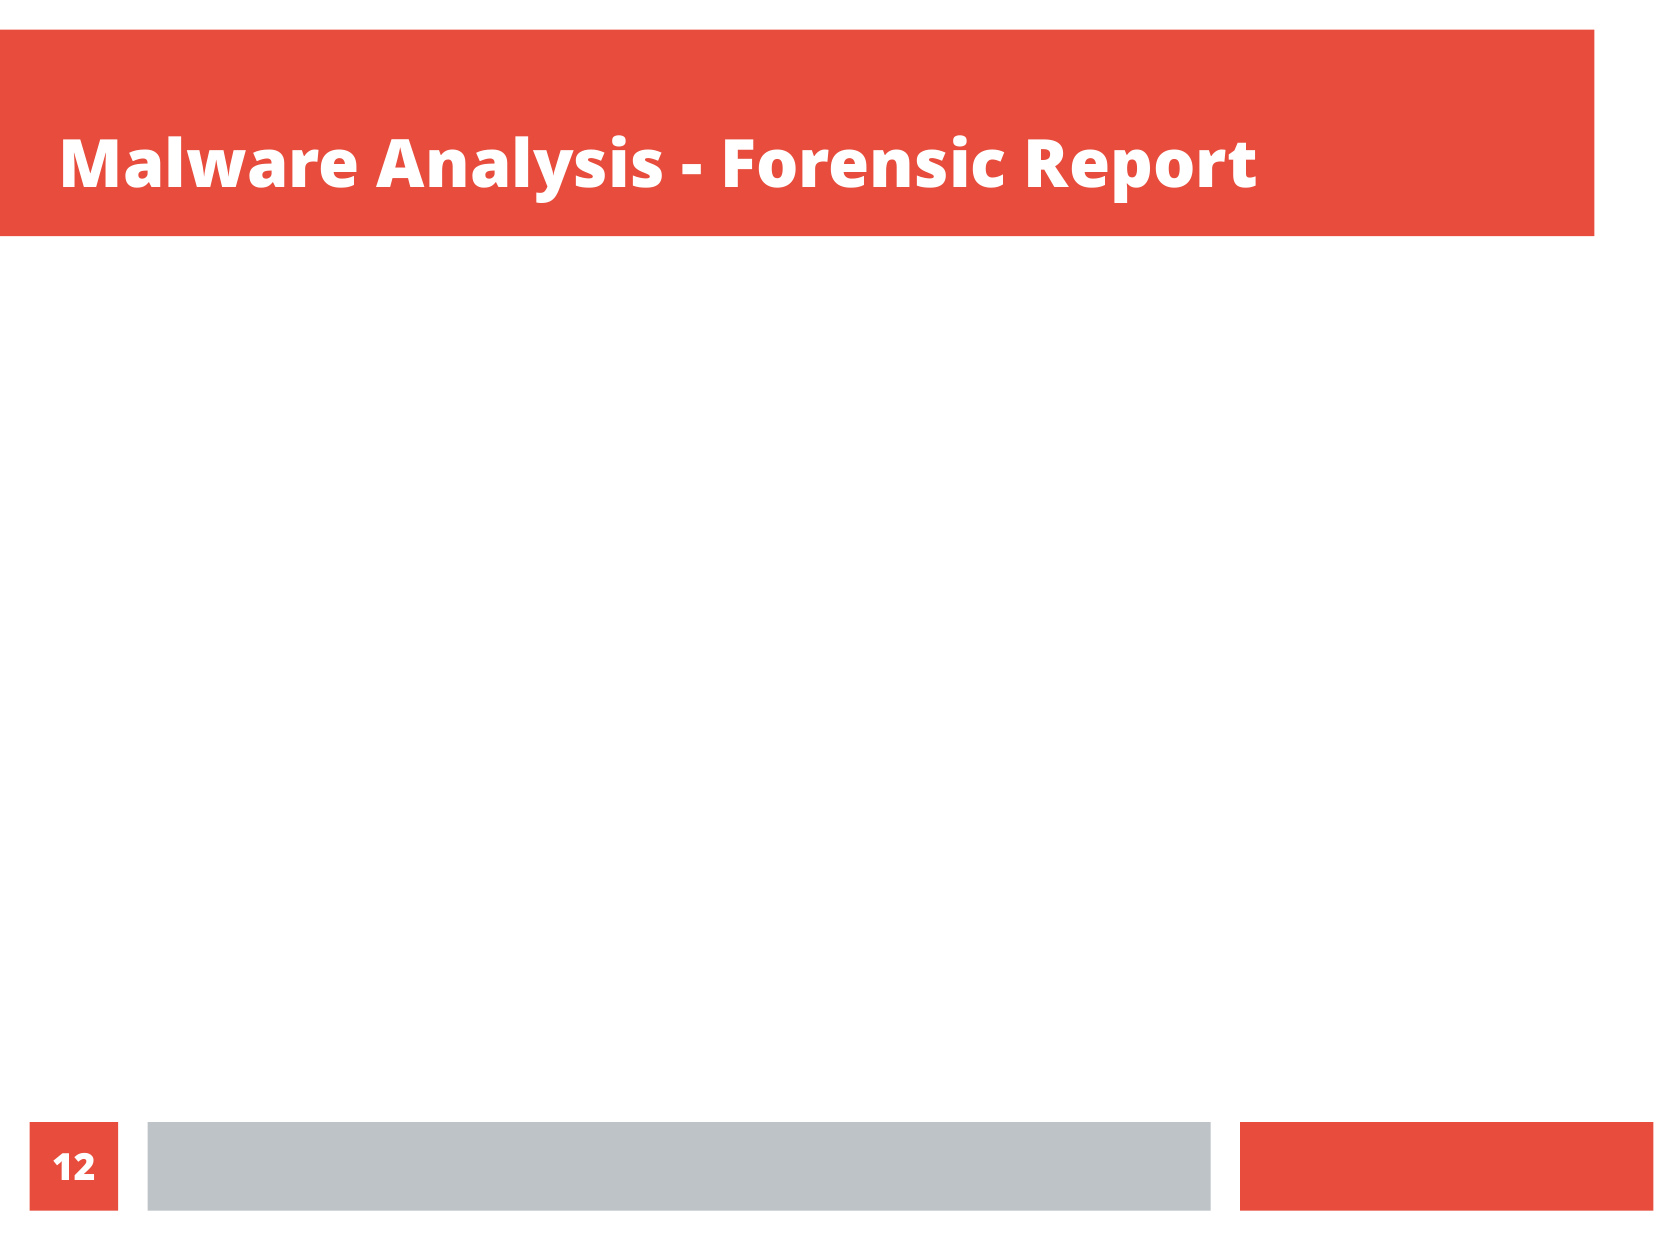

# Malware Analysis - Forensic Report
12